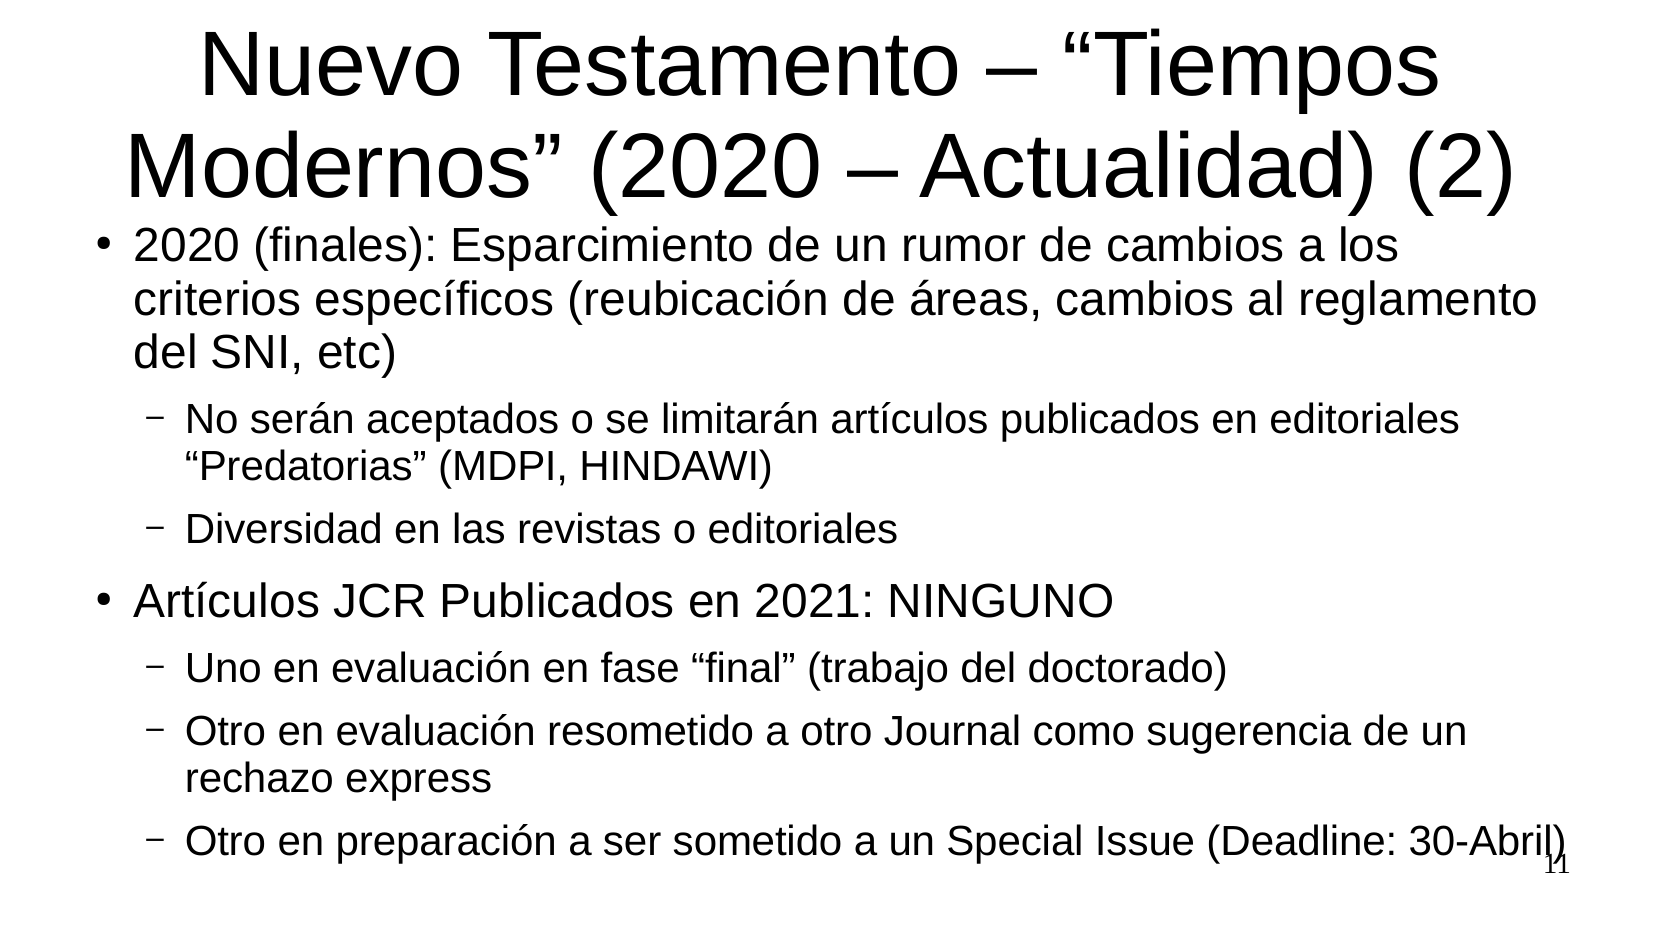

# Nuevo Testamento – “Tiempos Modernos” (2020 – Actualidad) (2)
2020 (finales): Esparcimiento de un rumor de cambios a los criterios específicos (reubicación de áreas, cambios al reglamento del SNI, etc)
No serán aceptados o se limitarán artículos publicados en editoriales “Predatorias” (MDPI, HINDAWI)
Diversidad en las revistas o editoriales
Artículos JCR Publicados en 2021: NINGUNO
Uno en evaluación en fase “final” (trabajo del doctorado)
Otro en evaluación resometido a otro Journal como sugerencia de un rechazo express
Otro en preparación a ser sometido a un Special Issue (Deadline: 30-Abril)
11